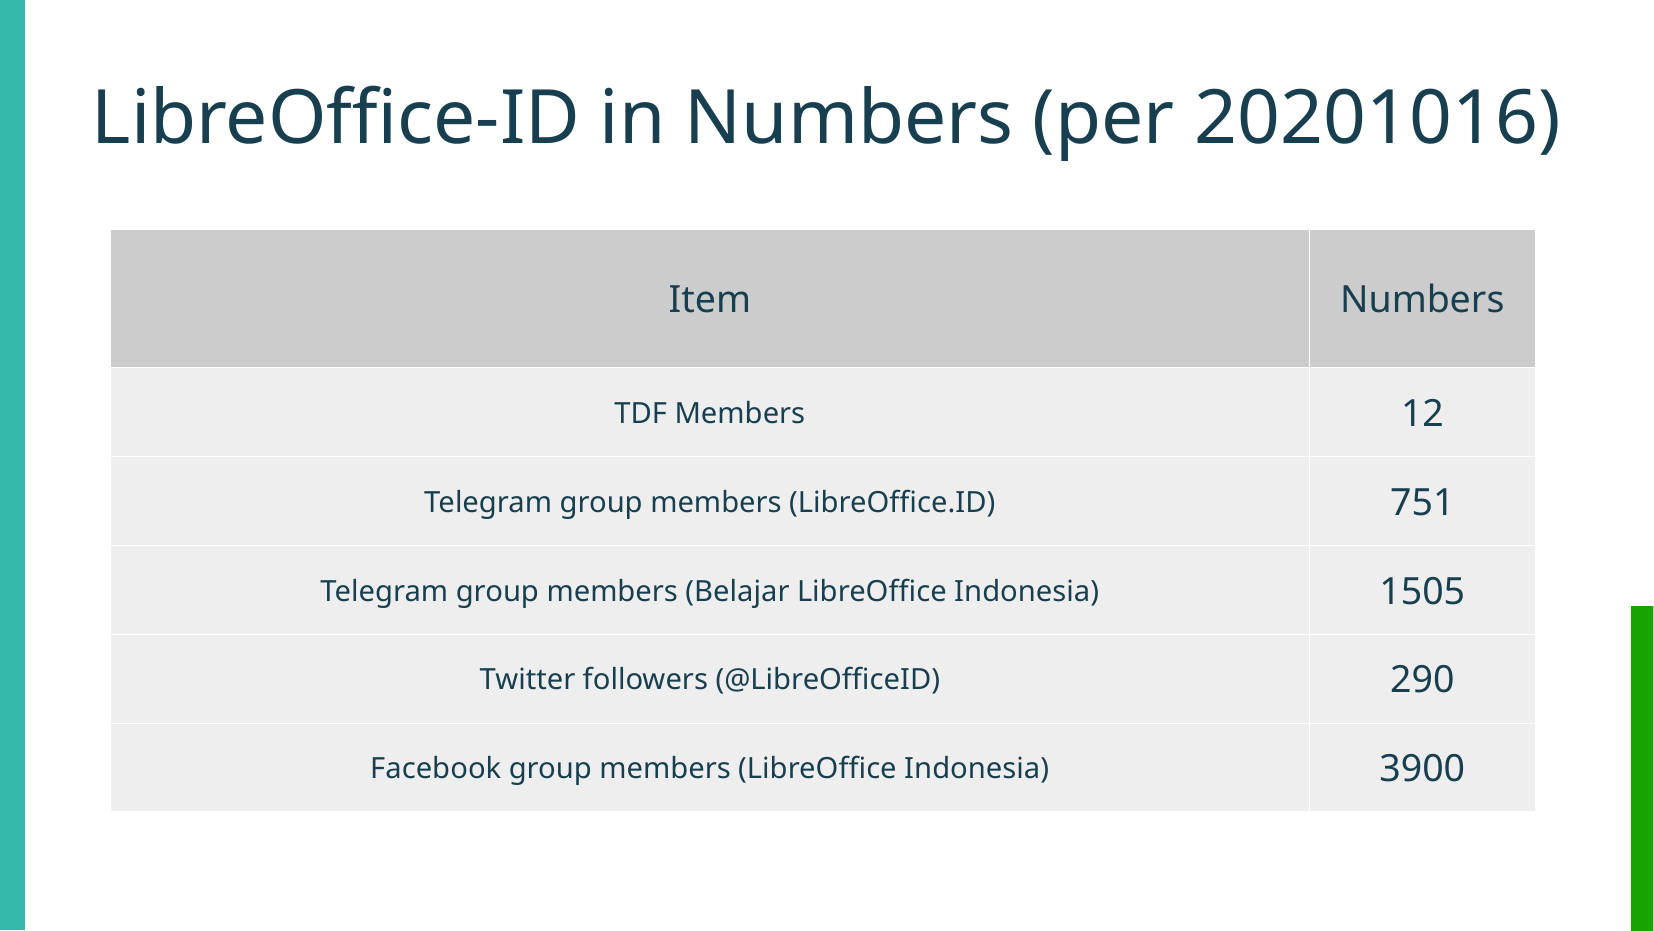

# LibreOffice-ID in Numbers (per 20201016)
| Item | Numbers |
| --- | --- |
| TDF Members | 12 |
| Telegram group members (LibreOffice.ID) | 751 |
| Telegram group members (Belajar LibreOffice Indonesia) | 1505 |
| Twitter followers (@LibreOfficeID) | 290 |
| Facebook group members (LibreOffice Indonesia) | 3900 |